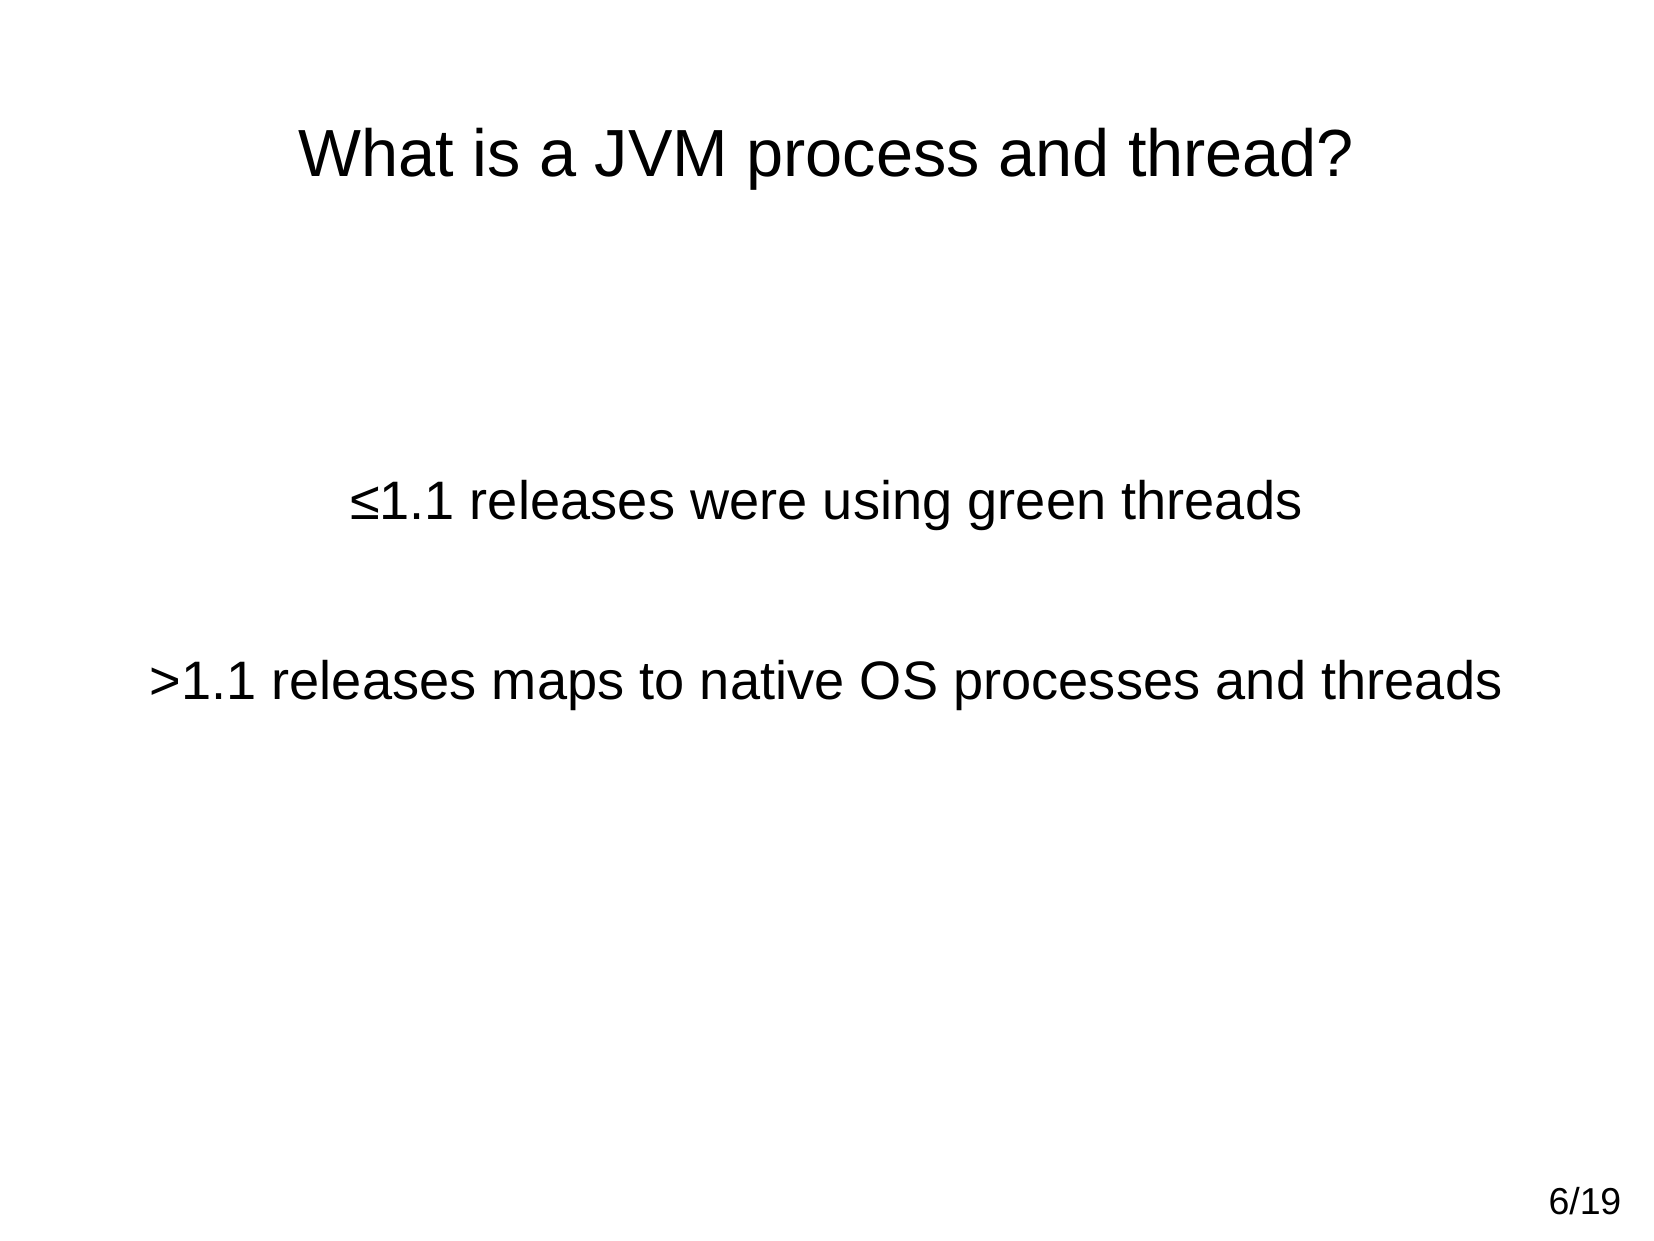

# What is a JVM process and thread?
≤1.1 releases were using green threads
>1.1 releases maps to native OS processes and threads